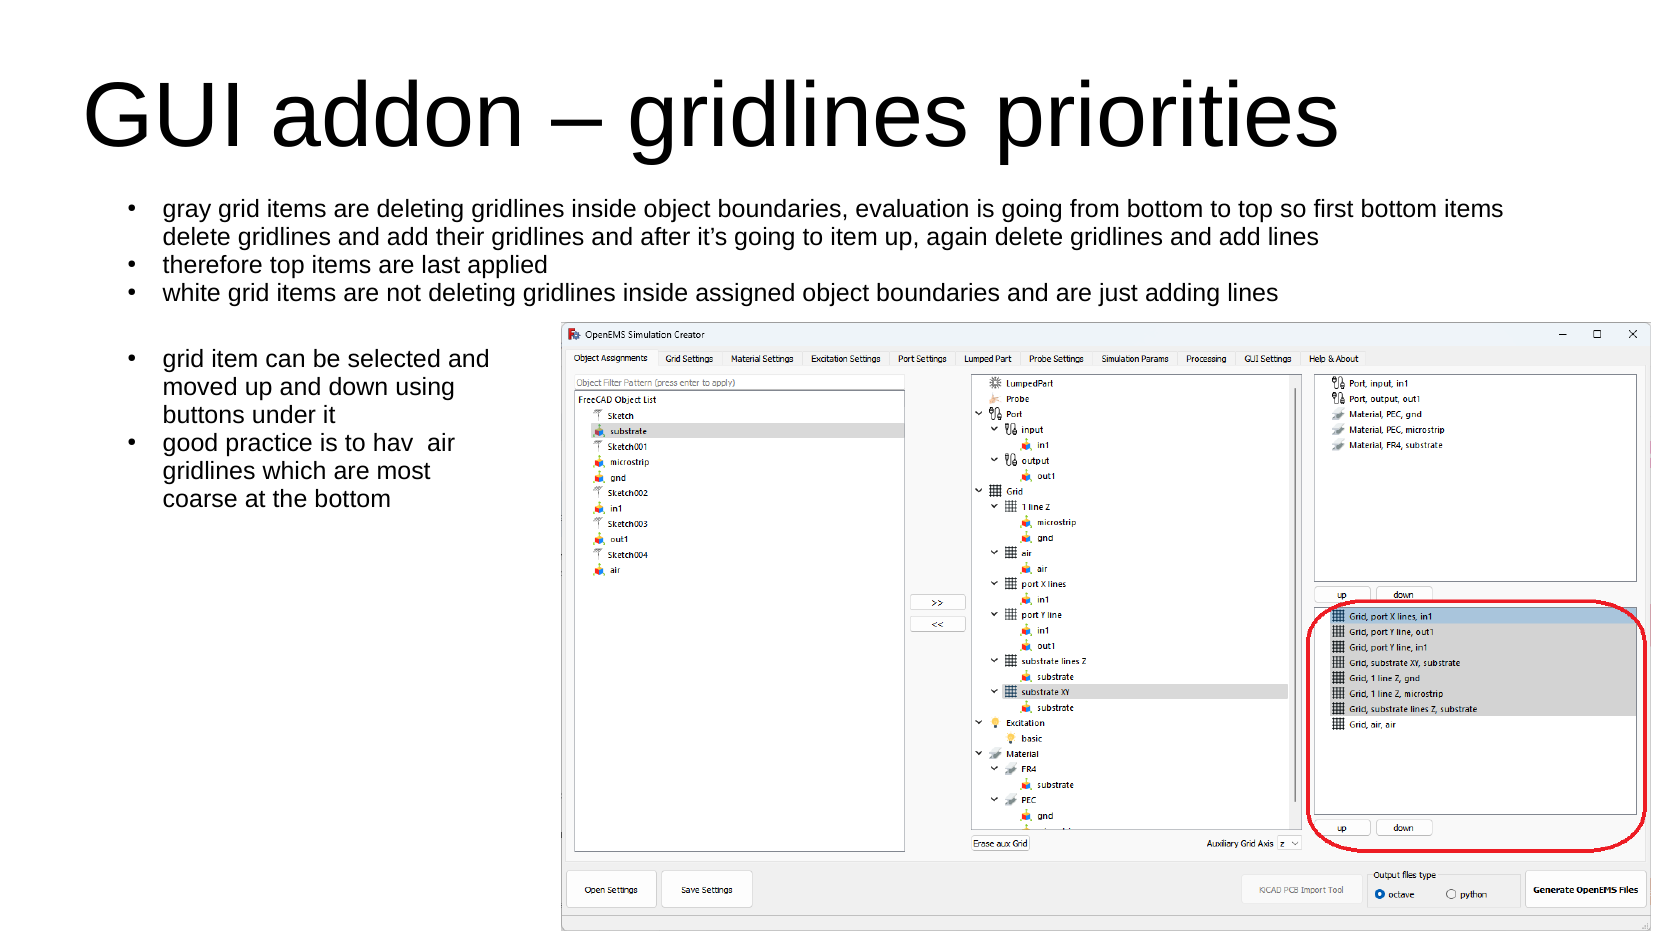

# GUI addon – gridlines priorities
gray grid items are deleting gridlines inside object boundaries, evaluation is going from bottom to top so first bottom items delete gridlines and add their gridlines and after it’s going to item up, again delete gridlines and add lines
therefore top items are last applied
white grid items are not deleting gridlines inside assigned object boundaries and are just adding lines
grid item can be selected and moved up and down using buttons under it
good practice is to hav air gridlines which are most coarse at the bottom